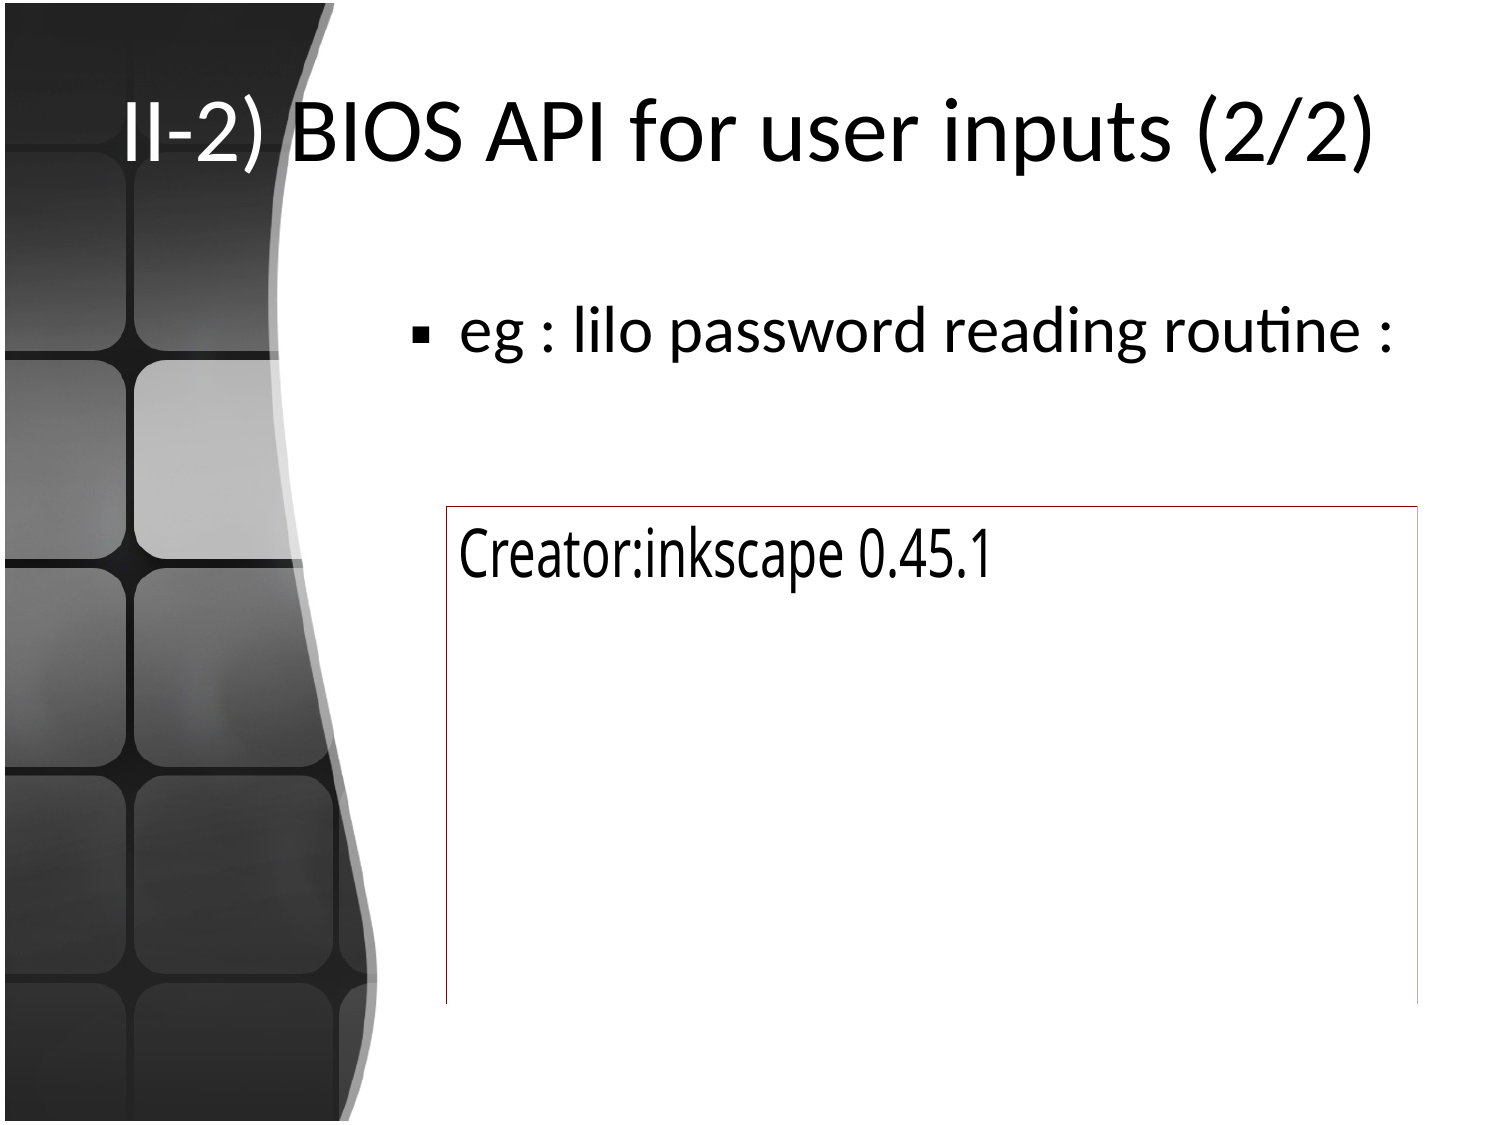

# II-2) BIOS API for user inputs (2/2)
eg : lilo password reading routine :